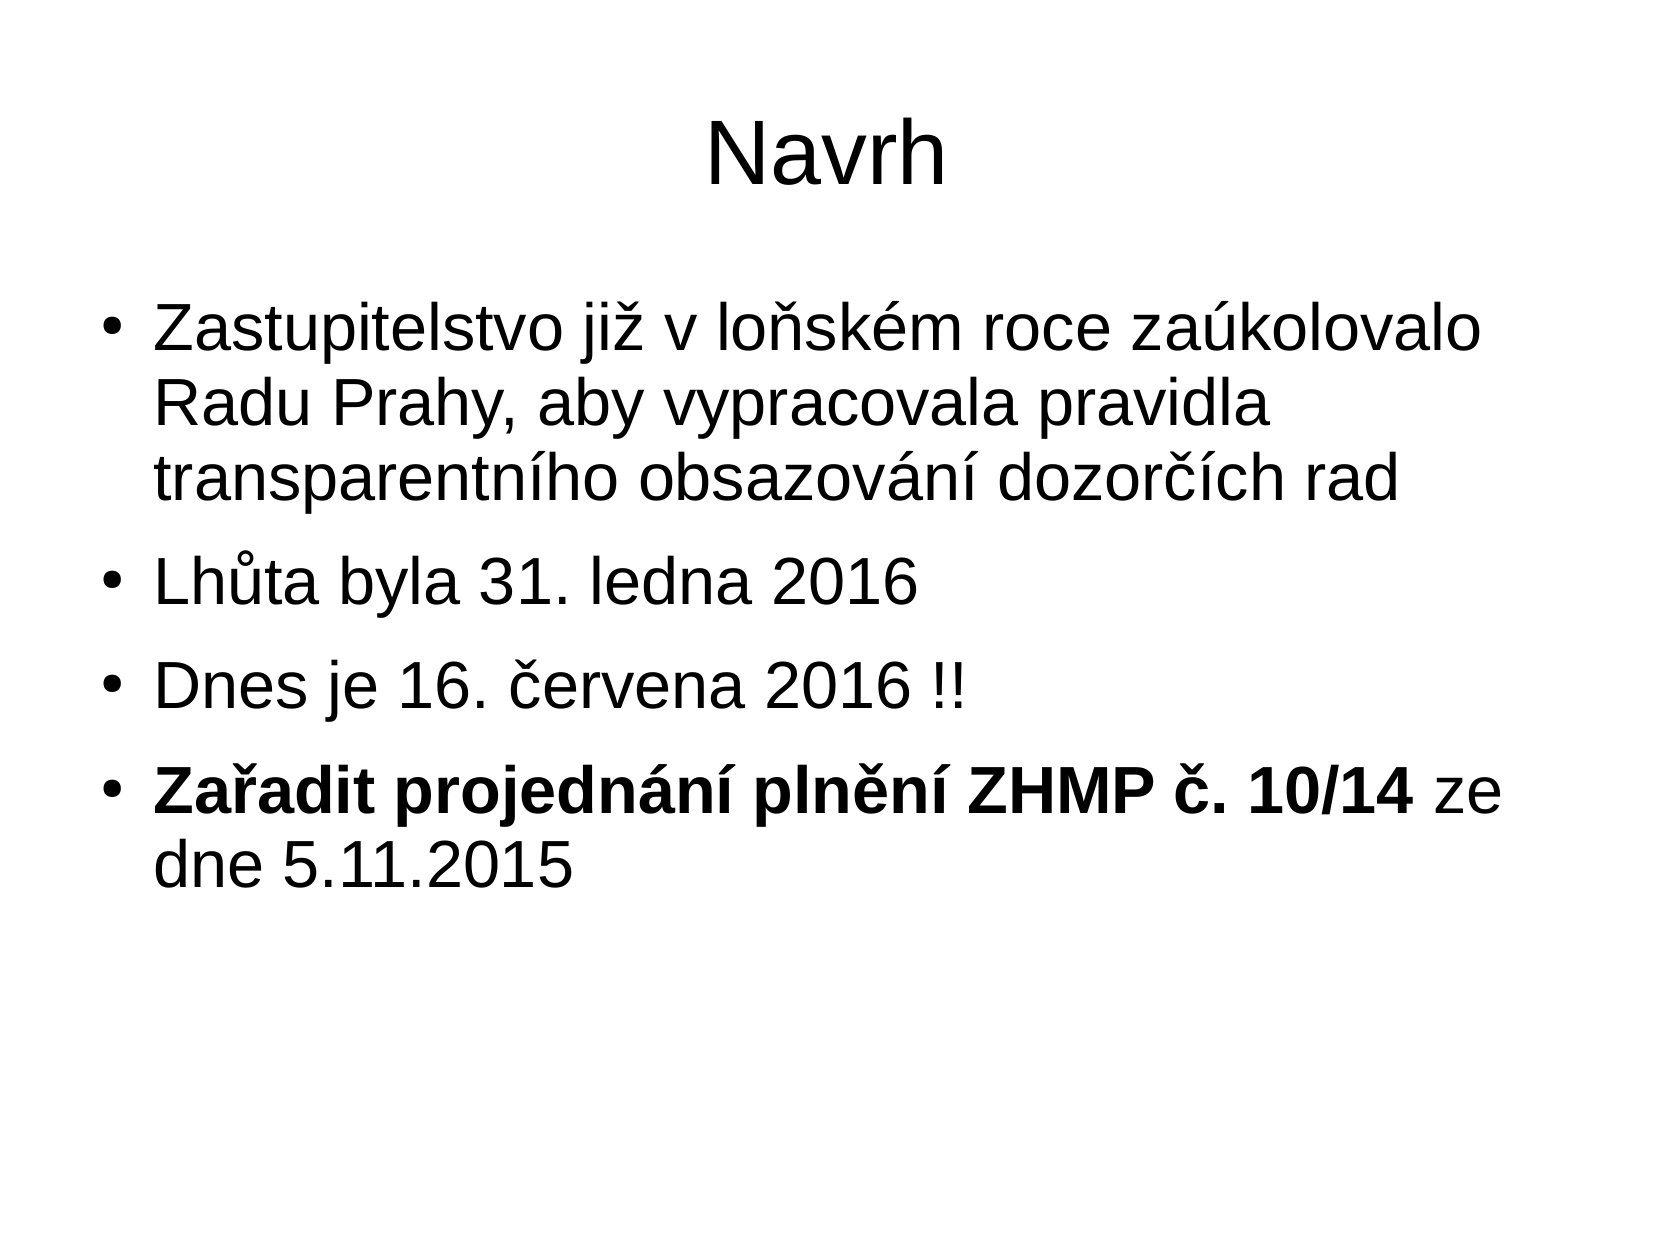

# Navrh
Zastupitelstvo již v loňském roce zaúkolovalo Radu Prahy, aby vypracovala pravidla transparentního obsazování dozorčích rad
Lhůta byla 31. ledna 2016
Dnes je 16. červena 2016 !!
Zařadit projednání plnění ZHMP č. 10/14 ze dne 5.11.2015